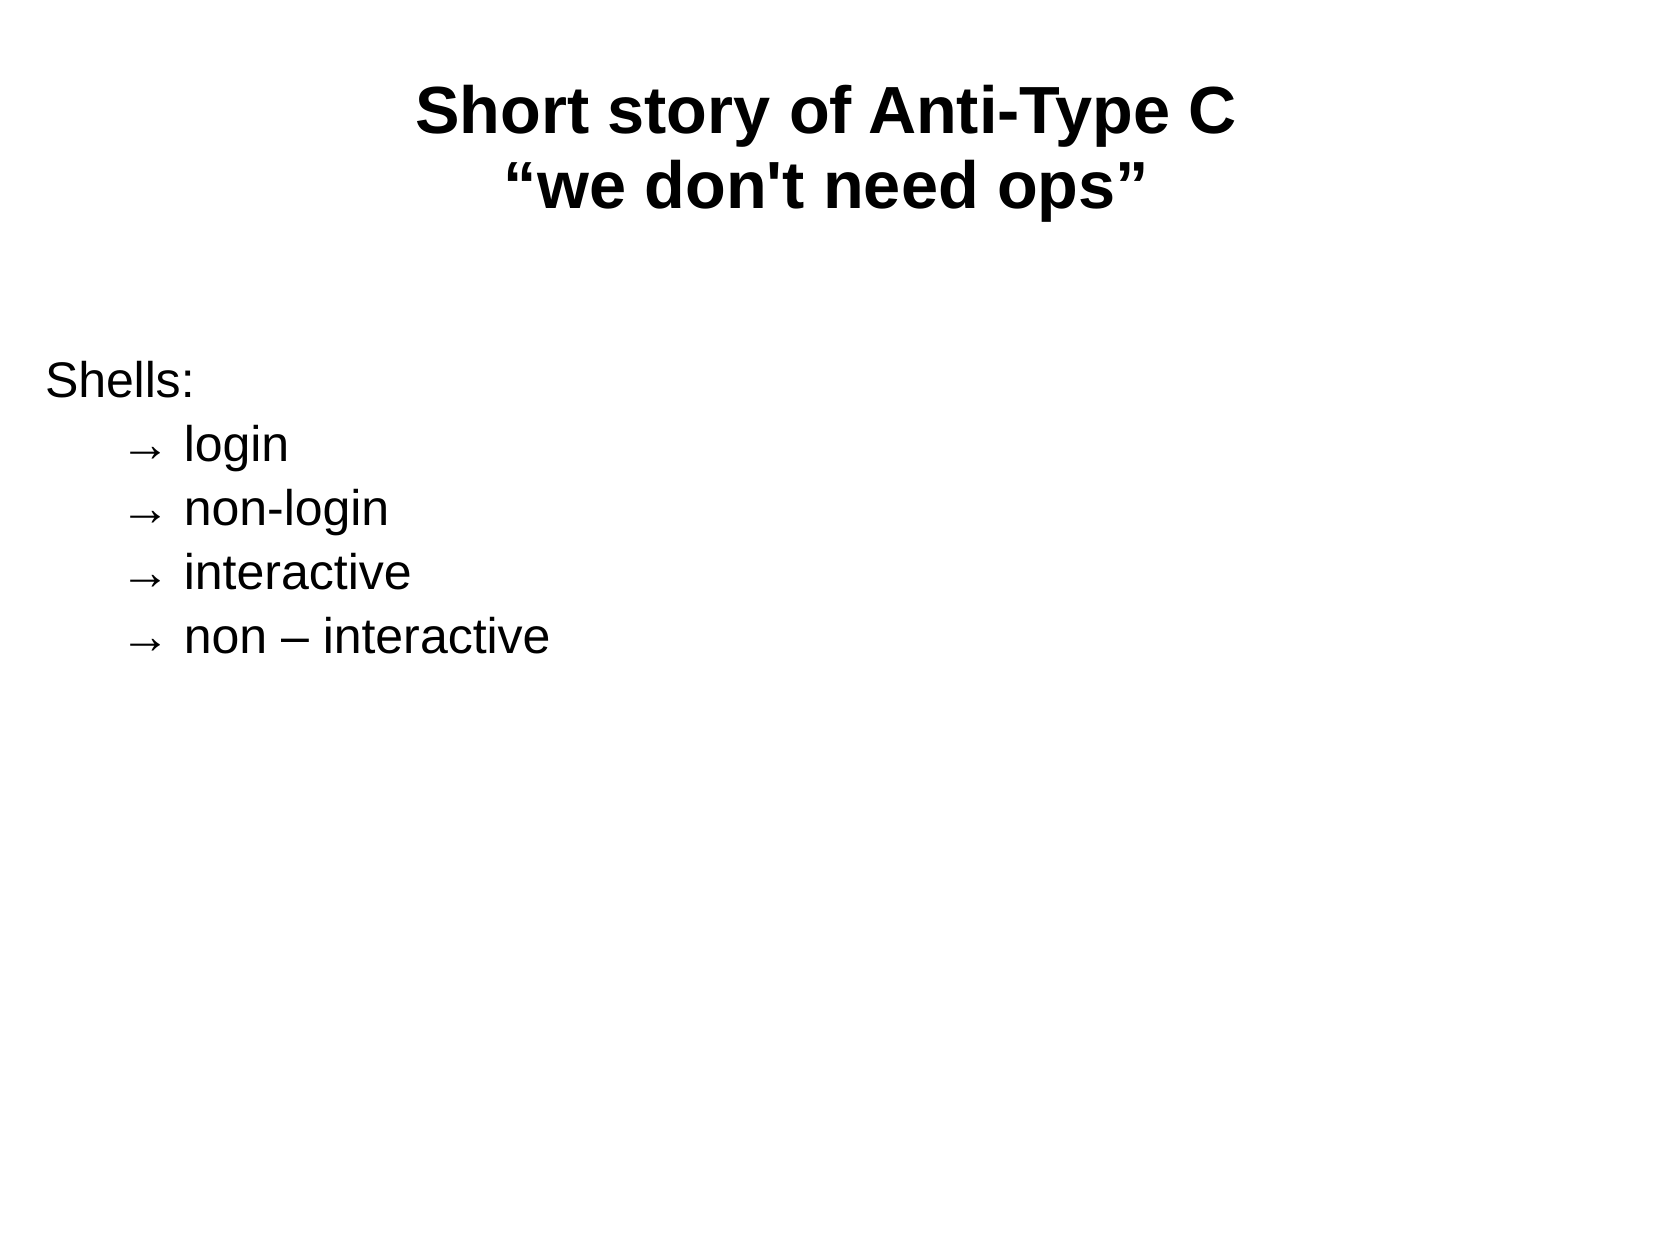

# Short story of Anti-Type C
“we don't need ops”
Shells:
	→ login
	→ non-login
	→ interactive
	→ non – interactive